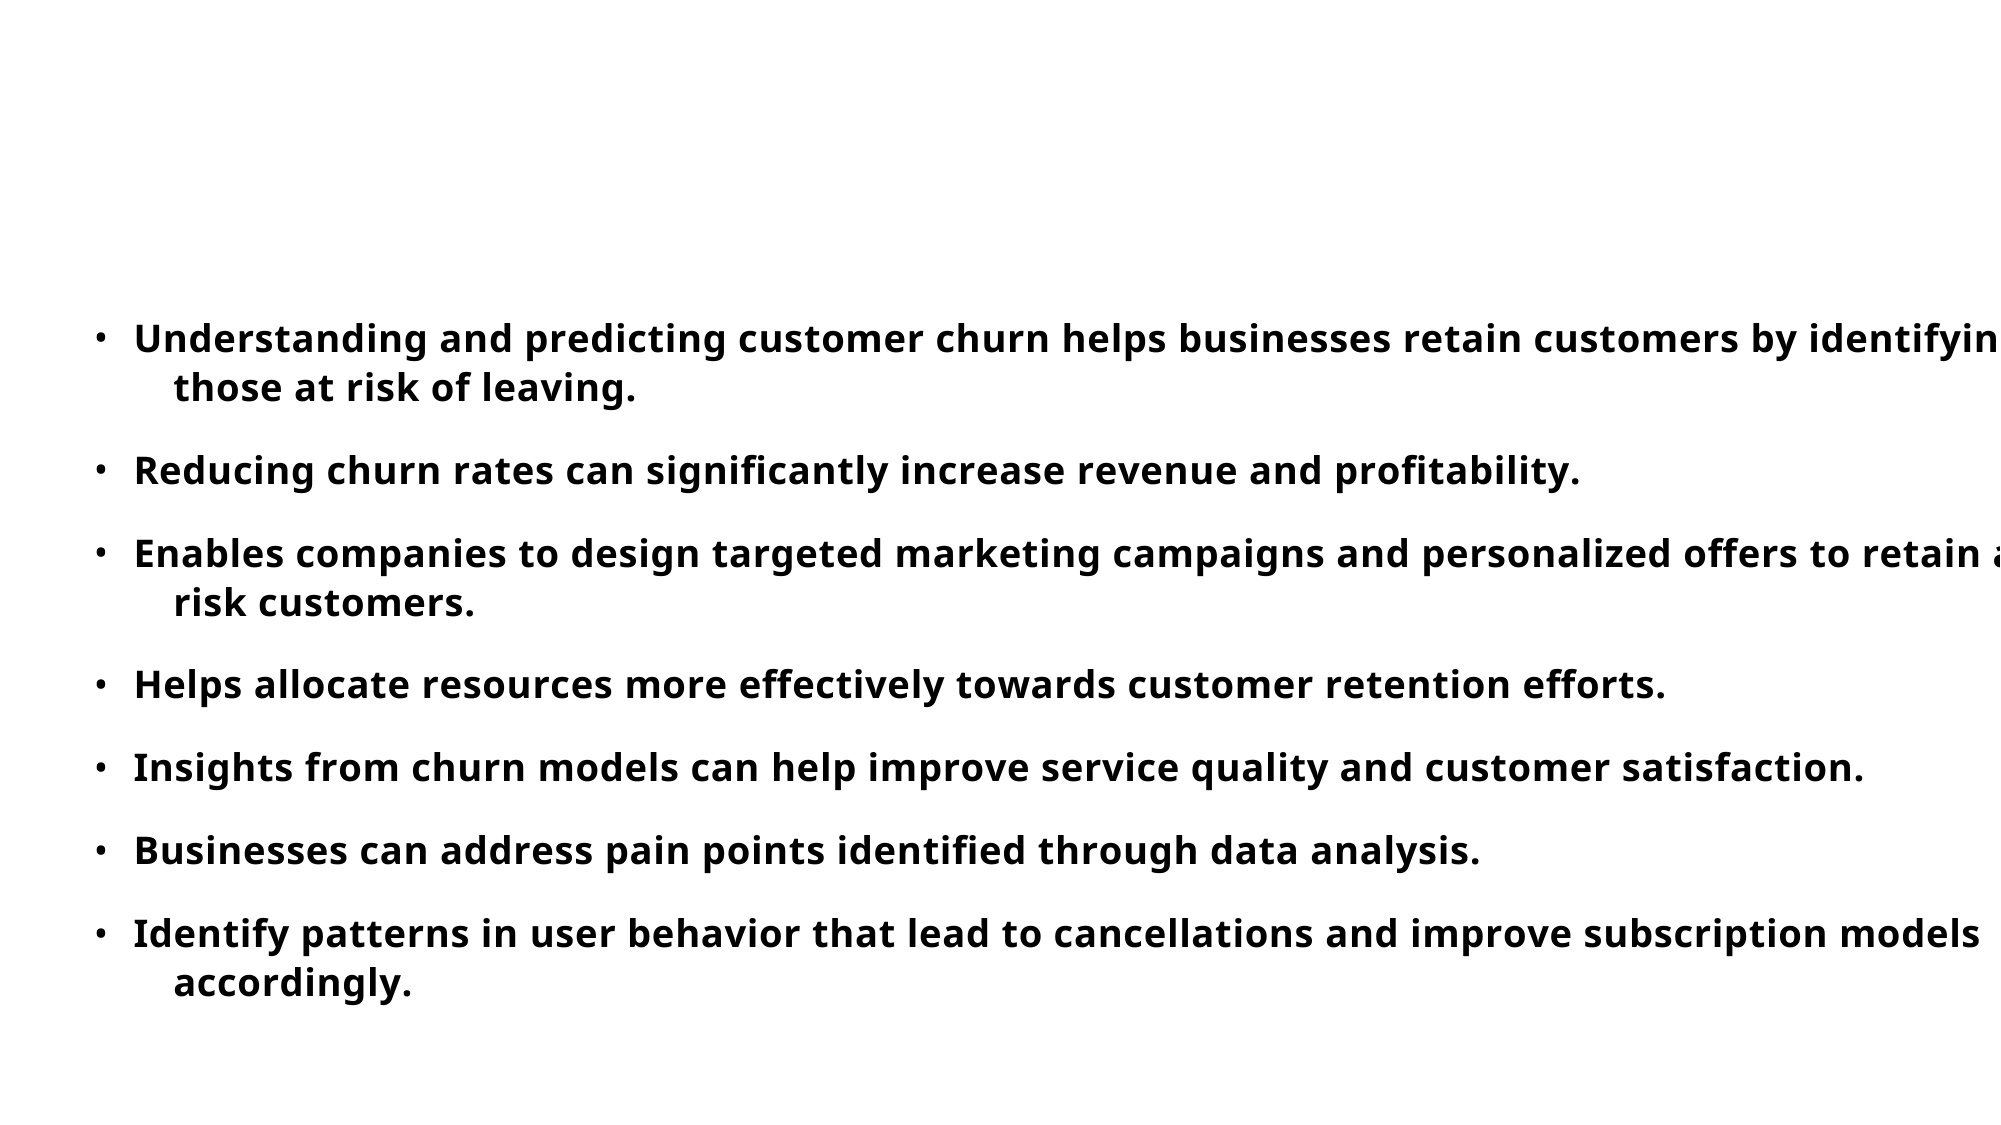

Importance and Business Applications
Understanding and predicting customer churn helps businesses retain customers by identifying those at risk of leaving.
Reducing churn rates can significantly increase revenue and profitability.
Enables companies to design targeted marketing campaigns and personalized offers to retain at-risk customers.
Helps allocate resources more effectively towards customer retention efforts.
Insights from churn models can help improve service quality and customer satisfaction.
Businesses can address pain points identified through data analysis.
Identify patterns in user behavior that lead to cancellations and improve subscription models accordingly.